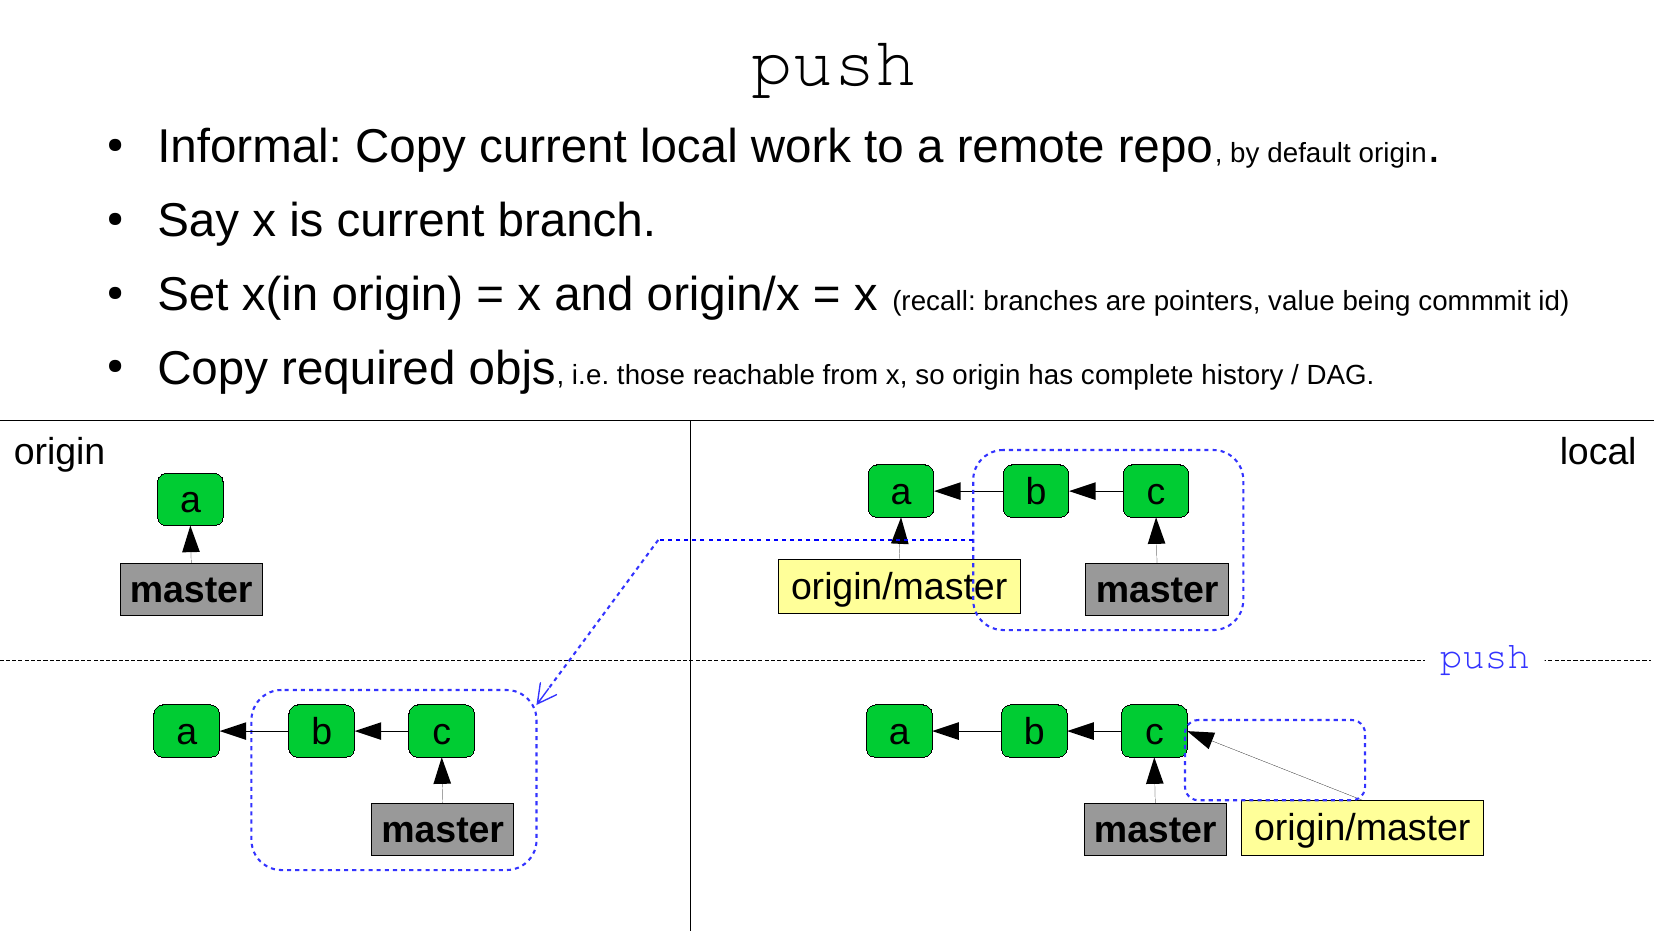

# push
Informal: Copy current local work to a remote repo, by default origin.
Say x is current branch.
Set x(in origin) = x and origin/x = x (recall: branches are pointers, value being commmit id)
Copy required objs, i.e. those reachable from x, so origin has complete history / DAG.
origin
local
a
b
c
a
origin/master
master
master
push
a
b
c
a
b
c
origin/master
master
master